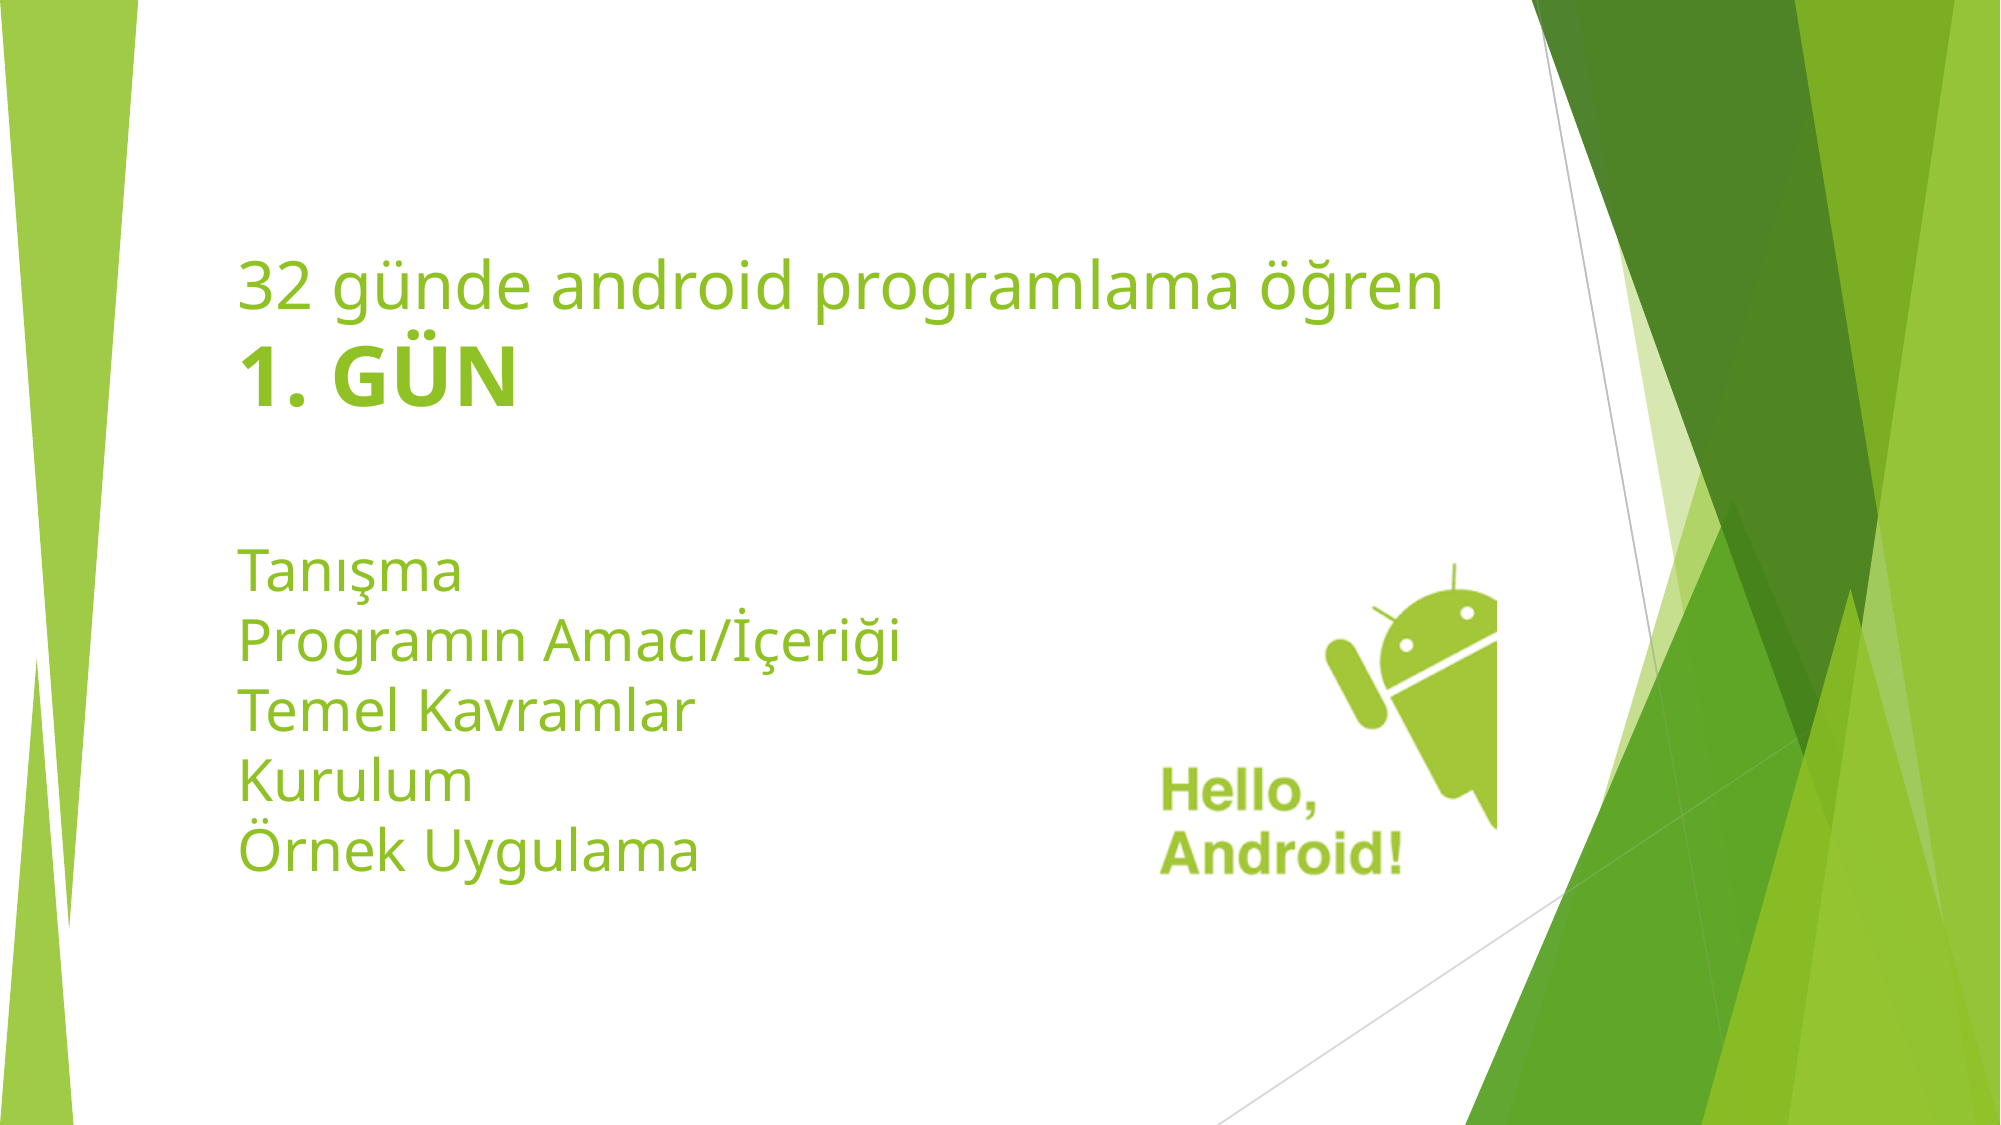

# 32 günde android programlama öğren 1. GÜN
Tanışma
Programın Amacı/İçeriği
Temel Kavramlar
Kurulum
Örnek Uygulama